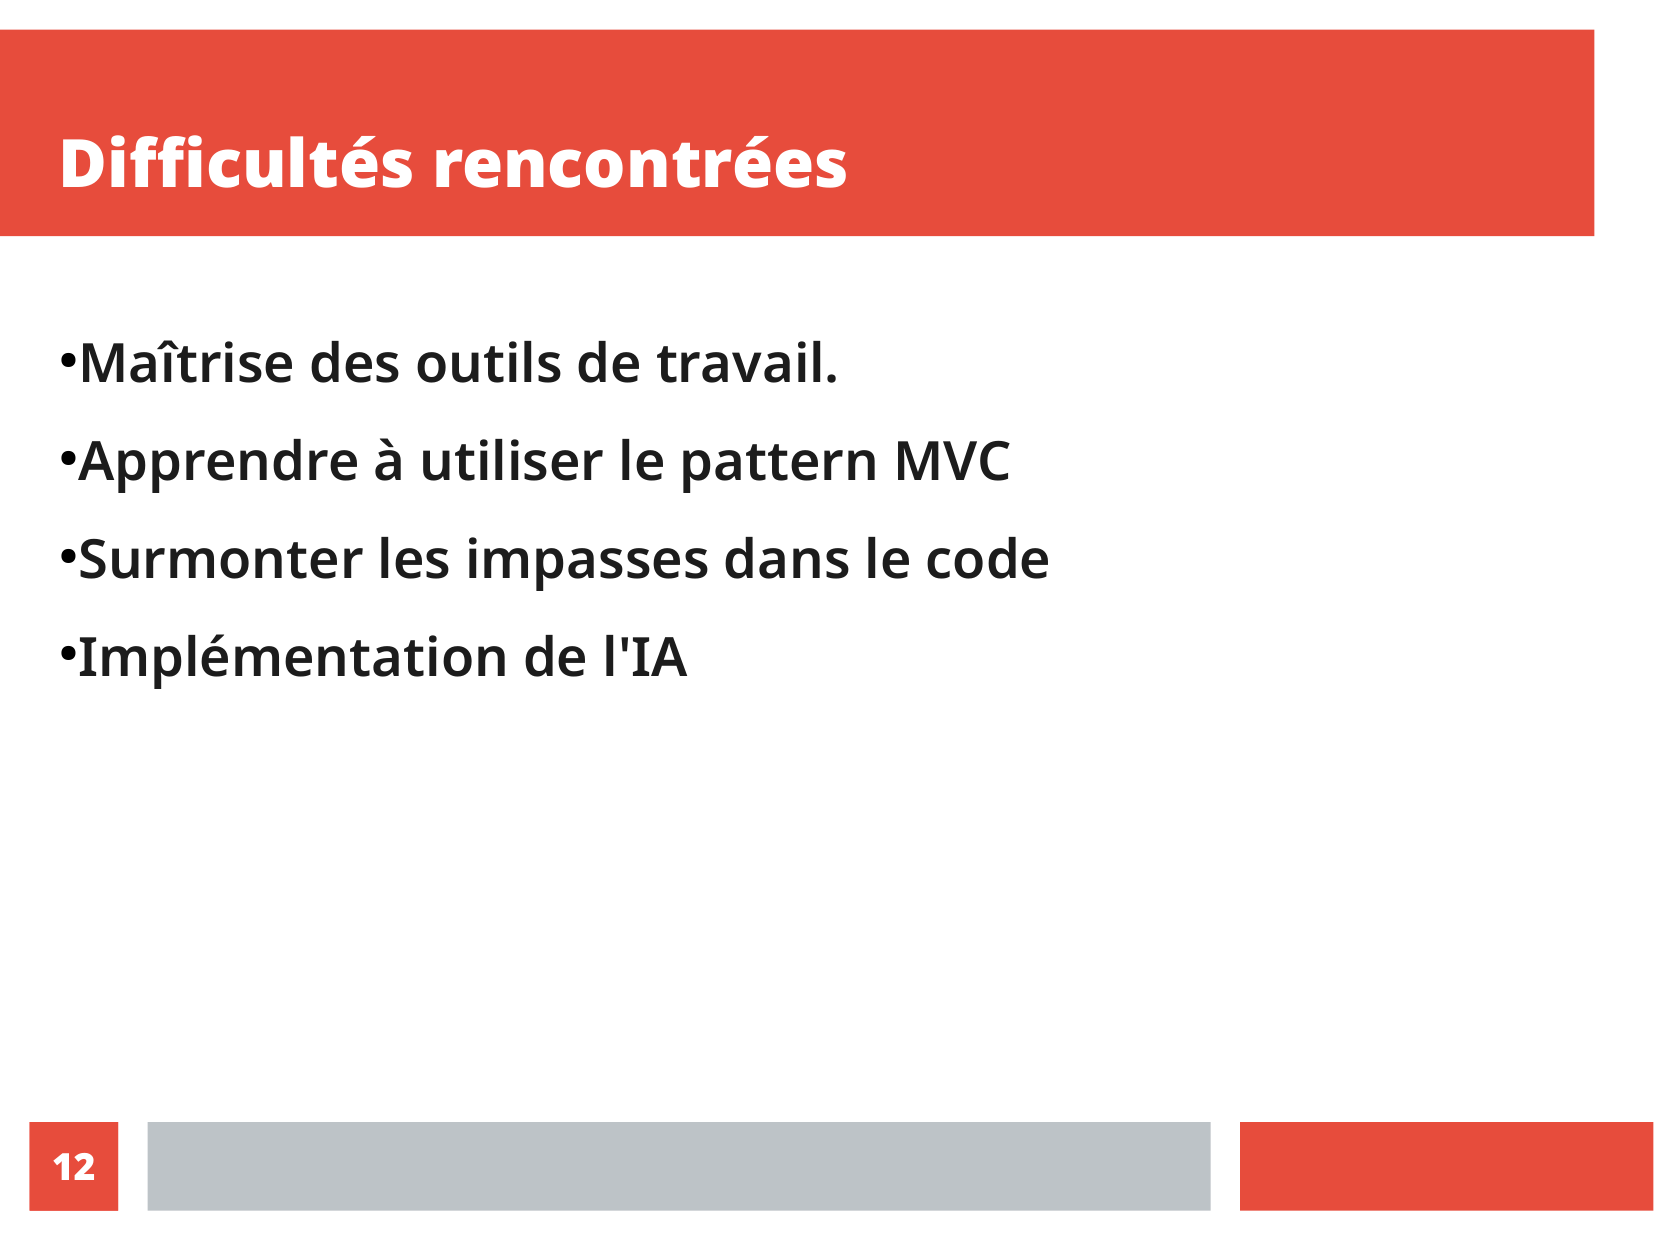

# Difficultés rencontrées
Maîtrise des outils de travail.
Apprendre à utiliser le pattern MVC
Surmonter les impasses dans le code
Implémentation de l'IA
12